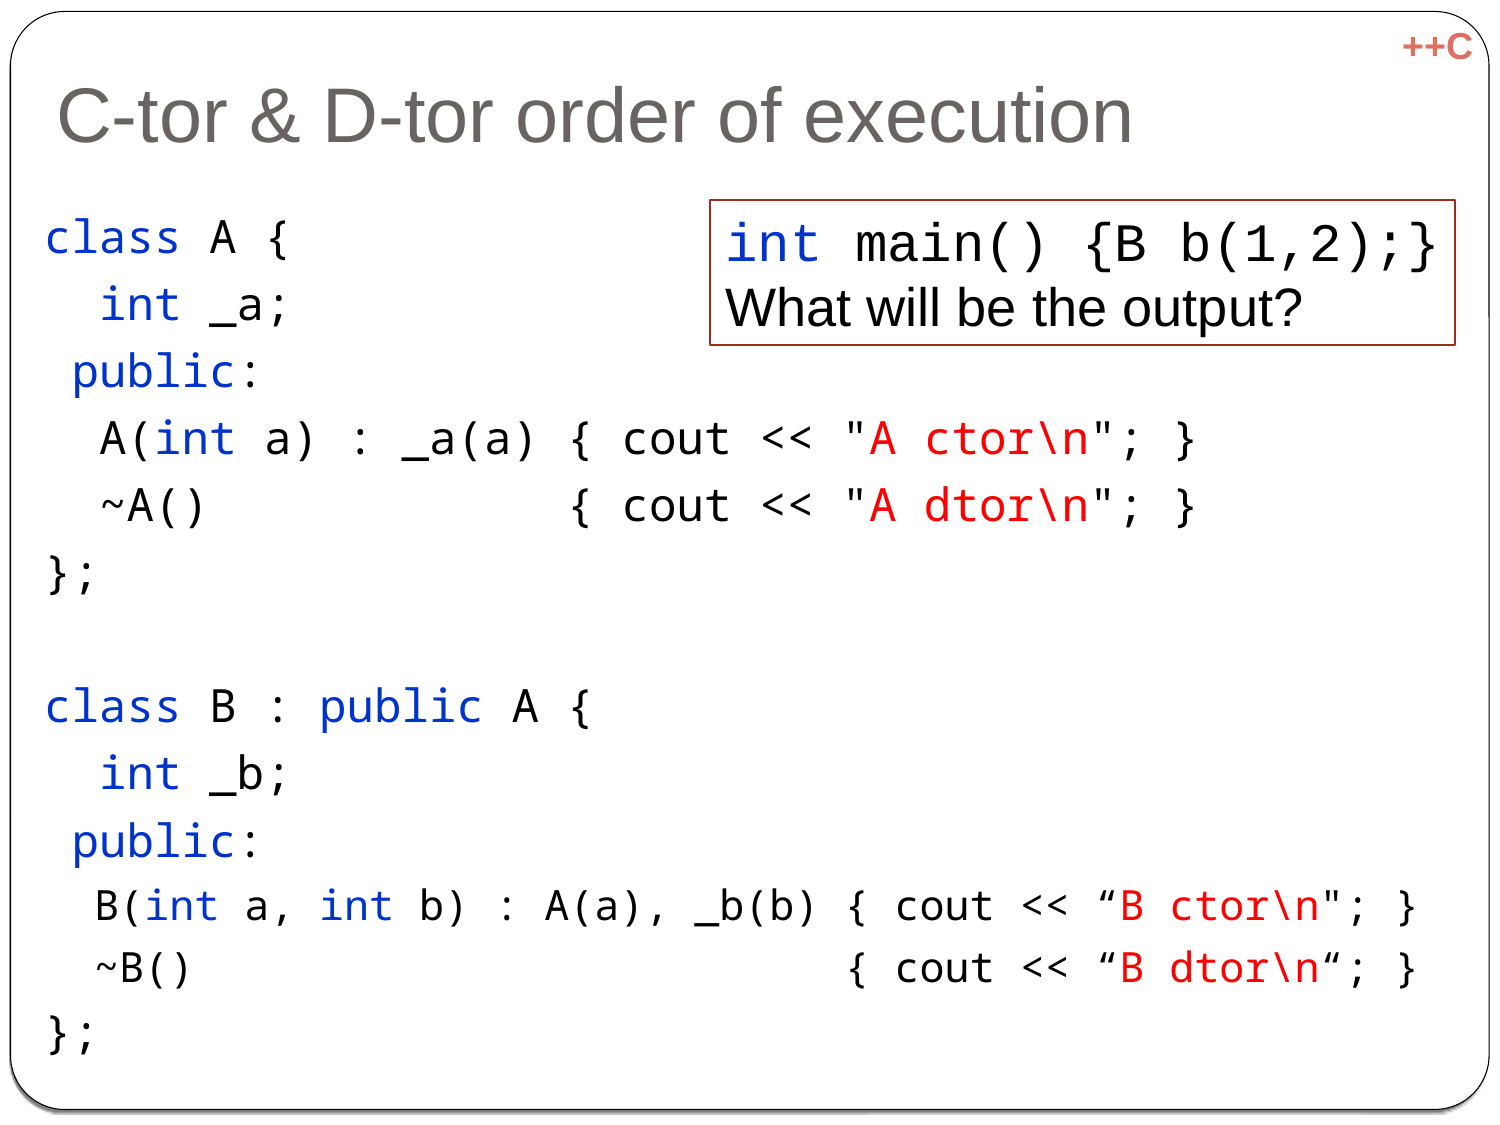

# C-tor & D-tor order of execution
class A {
 int _a;
 public:
 A(int a) : _a(a) { cout << "A ctor\n"; }
 ~A() { cout << "A dtor\n"; }
};
class B : public A {
 int _b;
 public:
 B(int a, int b) : A(a), _b(b) { cout << “B ctor\n"; }
 ~B() { cout << “B dtor\n“; }
};
int main() {B b(1,2);}
What will be the output?